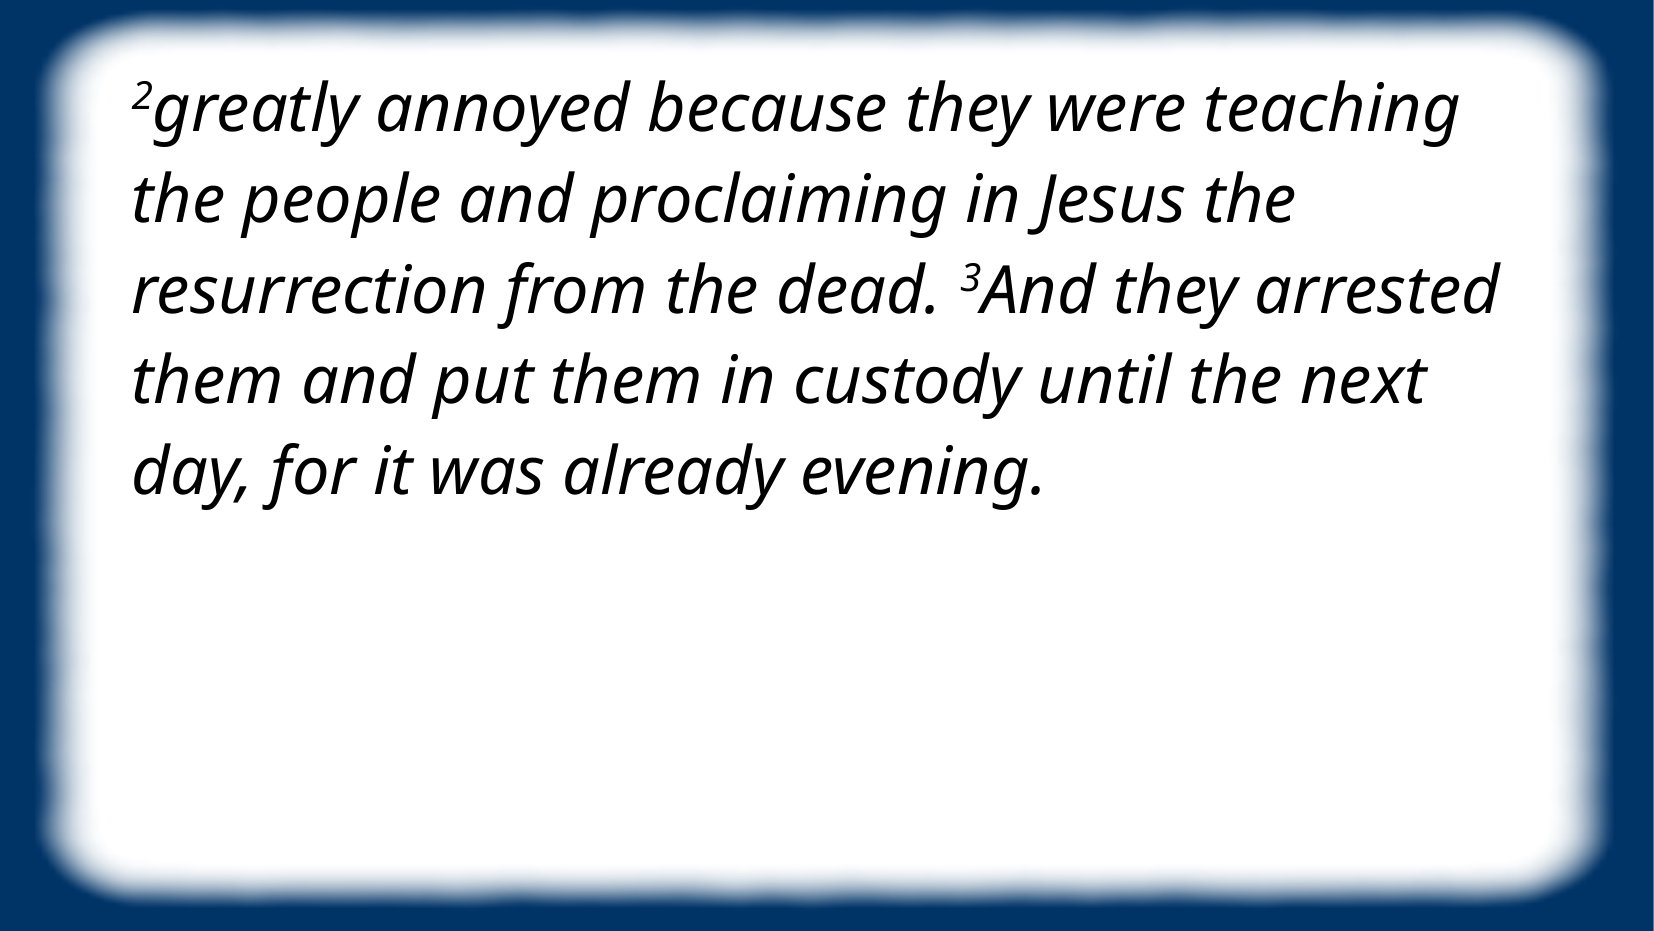

2greatly annoyed because they were teaching the people and proclaiming in Jesus the resurrection from the dead. 3And they arrested them and put them in custody until the next day, for it was already evening.